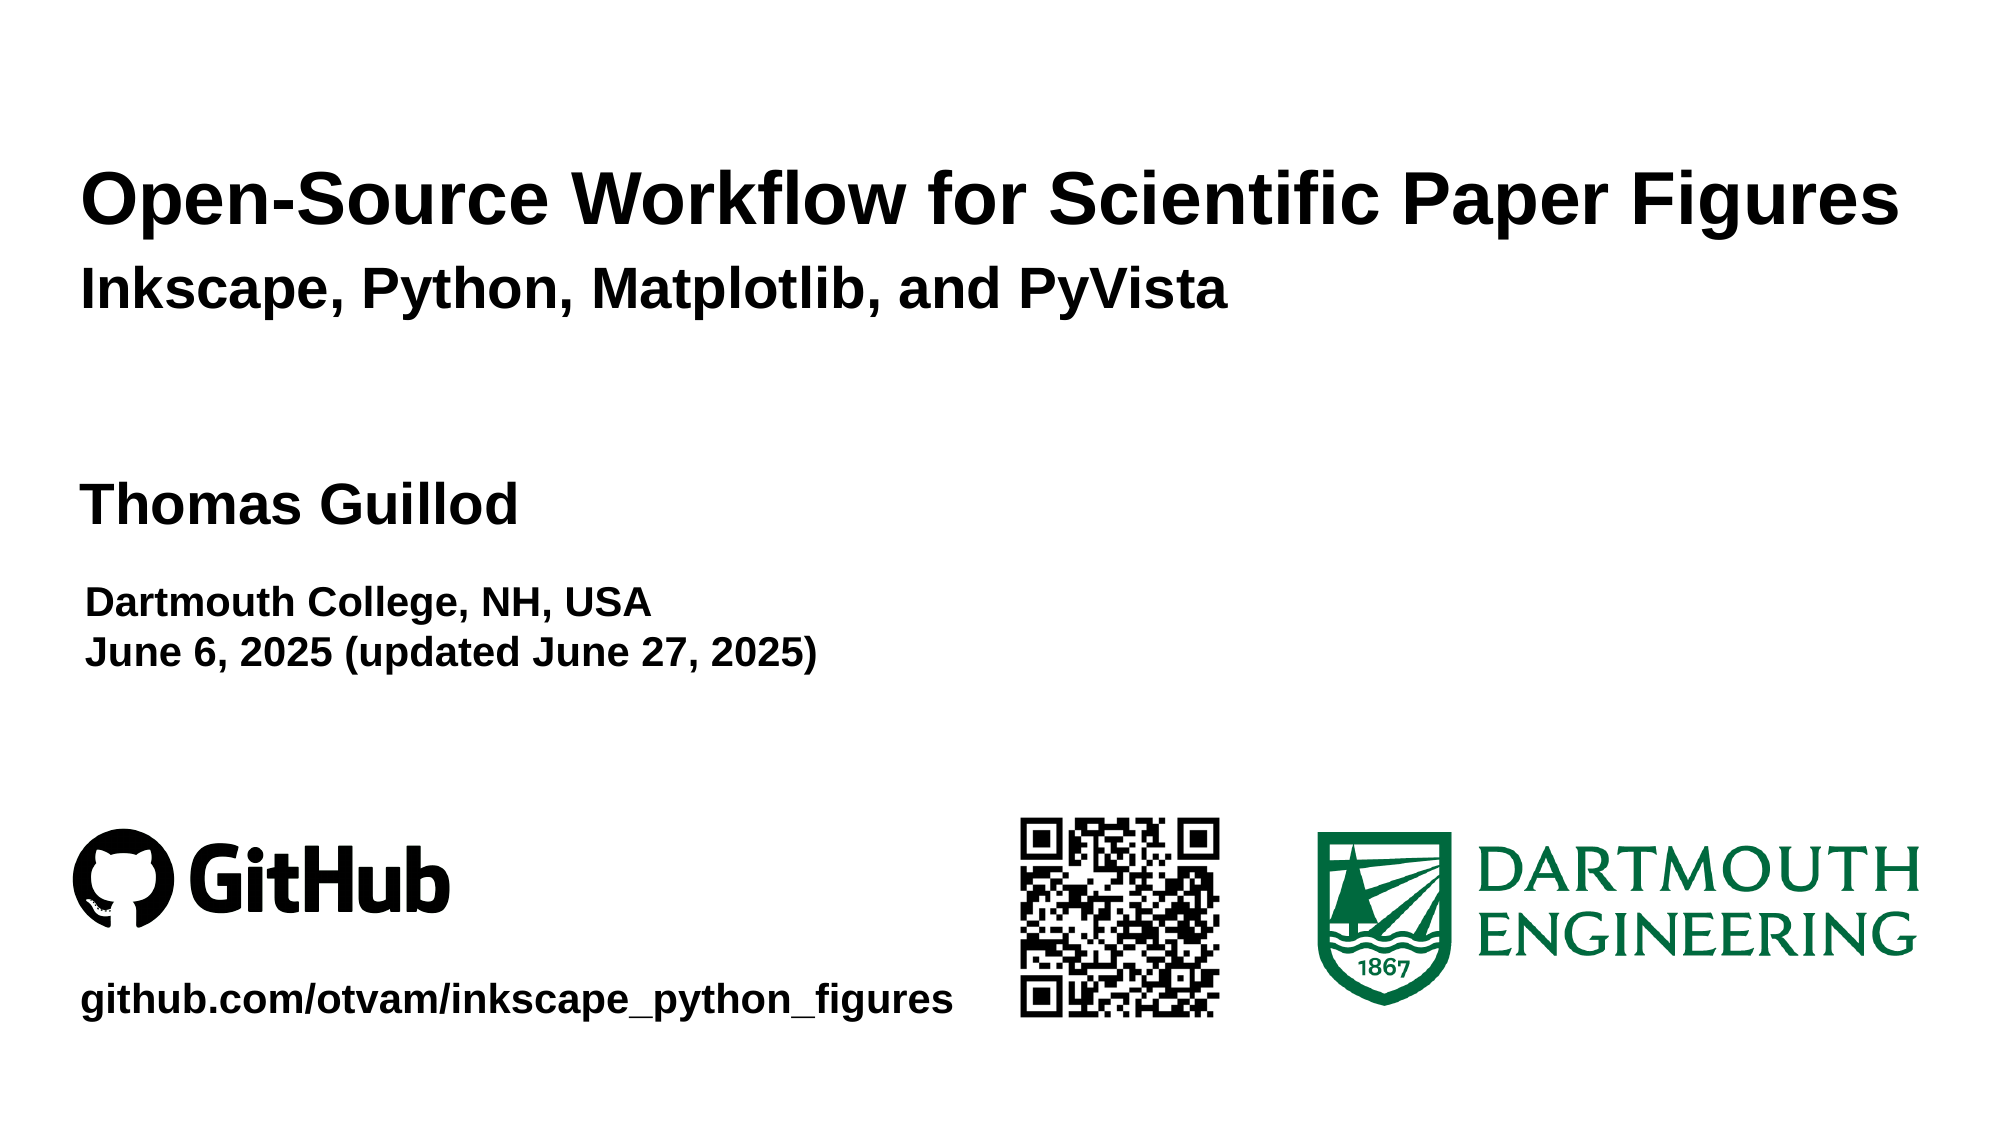

# Open-Source Workflow for Scientific Paper Figures Inkscape, Python, Matplotlib, and PyVista
Thomas Guillod
Dartmouth College, NH, USA
June 6, 2025 (updated June 27, 2025)
github.com/otvam/inkscape_python_figures